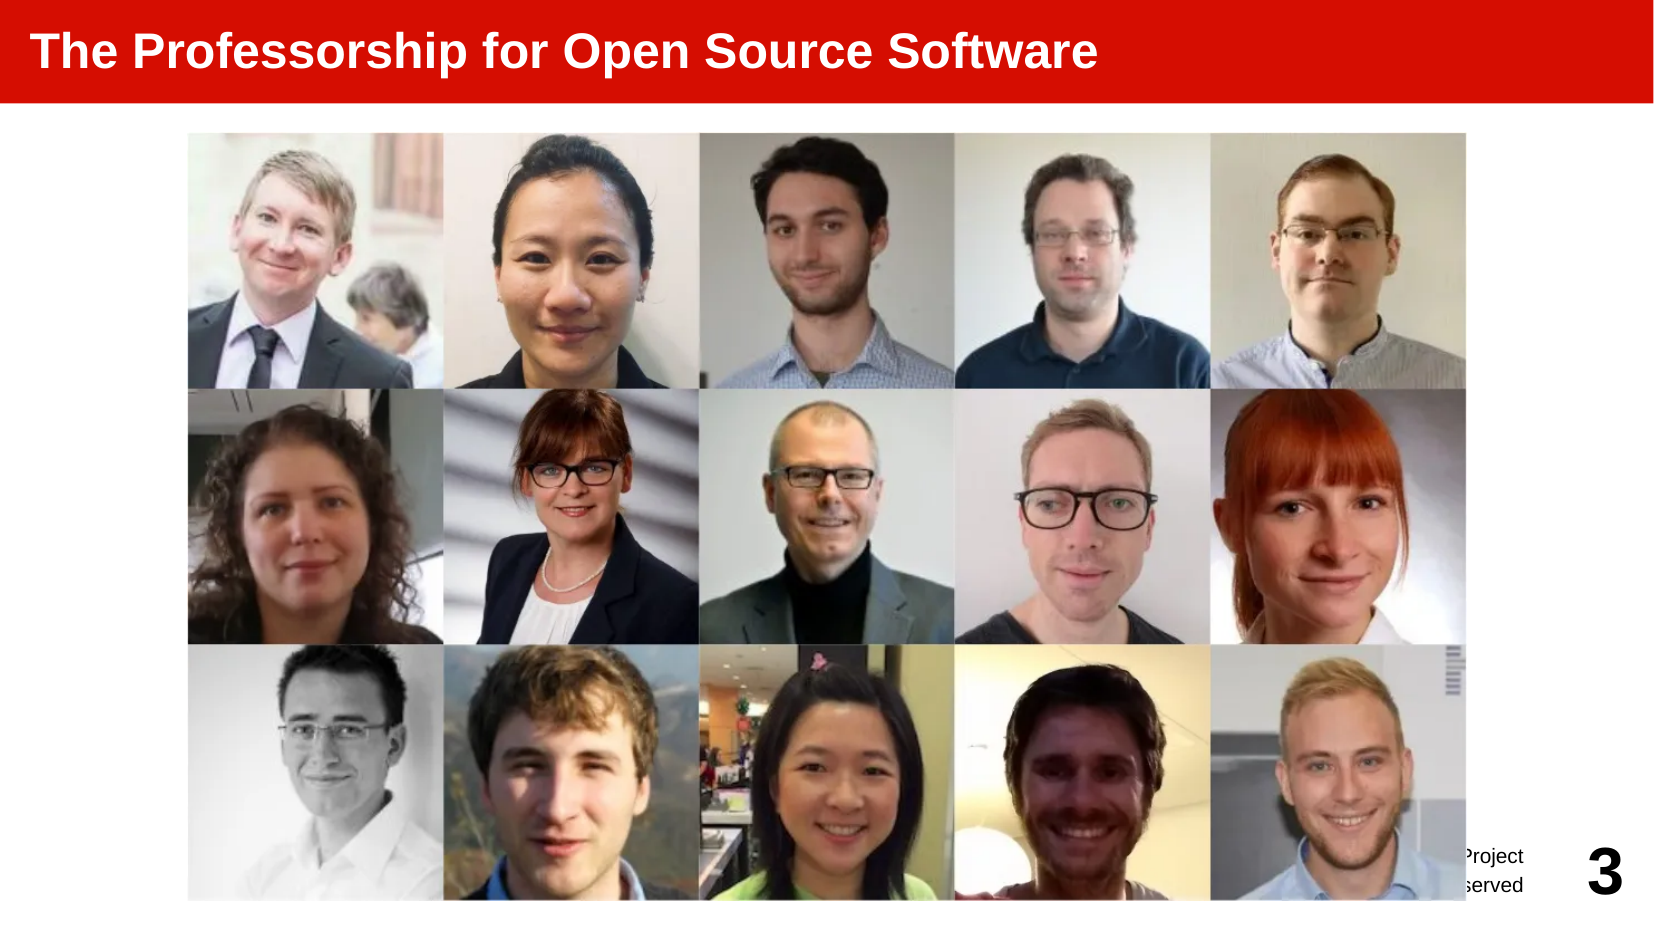

# The Professorship for Open Source Software
The AMOS Project
3
© 2022 Dirk Riehle - Some Rights Reserved